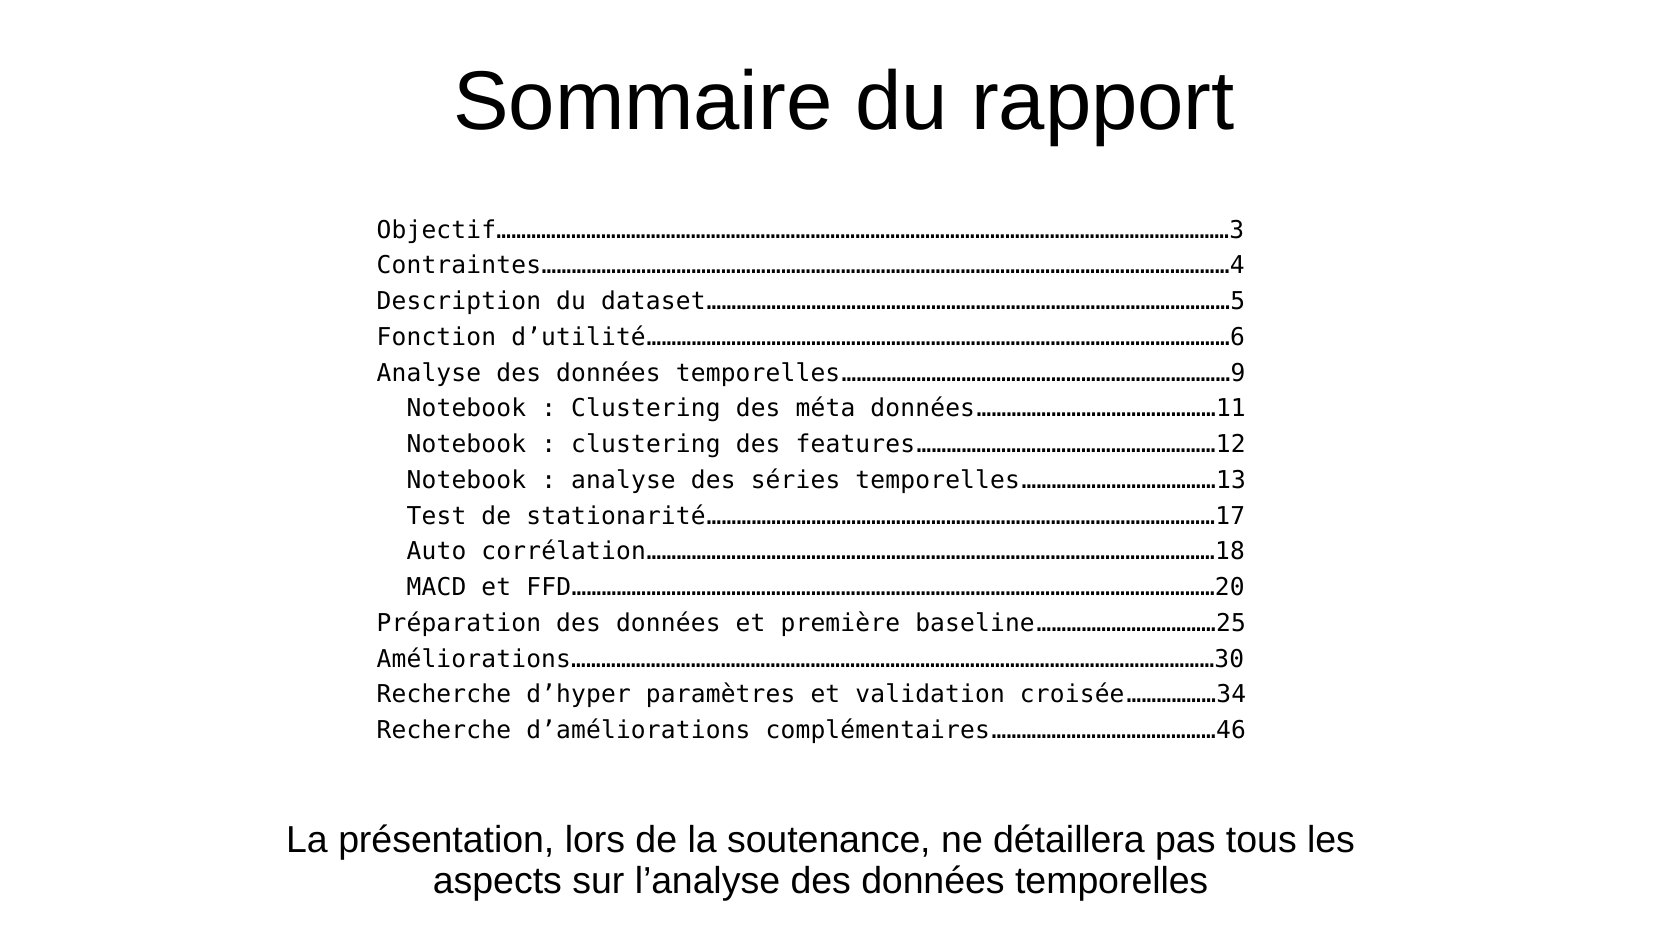

Sommaire du rapport
# Objectif…………………………………………………………………………………………………………………………………3
Contraintes…………………………………………………………………………………………………………………………4
Description du dataset……………………………………………………………………………………………5
Fonction d’utilité………………………………………………………………………………………………………6
Analyse des données temporelles……………………………………………………………………9
 Notebook : Clustering des méta données…………………………………………11
 Notebook : clustering des features……………………………………………………12
 Notebook : analyse des séries temporelles…………………………………13
 Test de stationarité…………………………………………………………………………………………17
 Auto corrélation……………………………………………………………………………………………………18
 MACD et FFD…………………………………………………………………………………………………………………20
Préparation des données et première baseline………………………………25
Améliorations…………………………………………………………………………………………………………………30
Recherche d’hyper paramètres et validation croisée………………34
Recherche d’améliorations complémentaires………………………………………46
La présentation, lors de la soutenance, ne détaillera pas tous les
aspects sur l’analyse des données temporelles